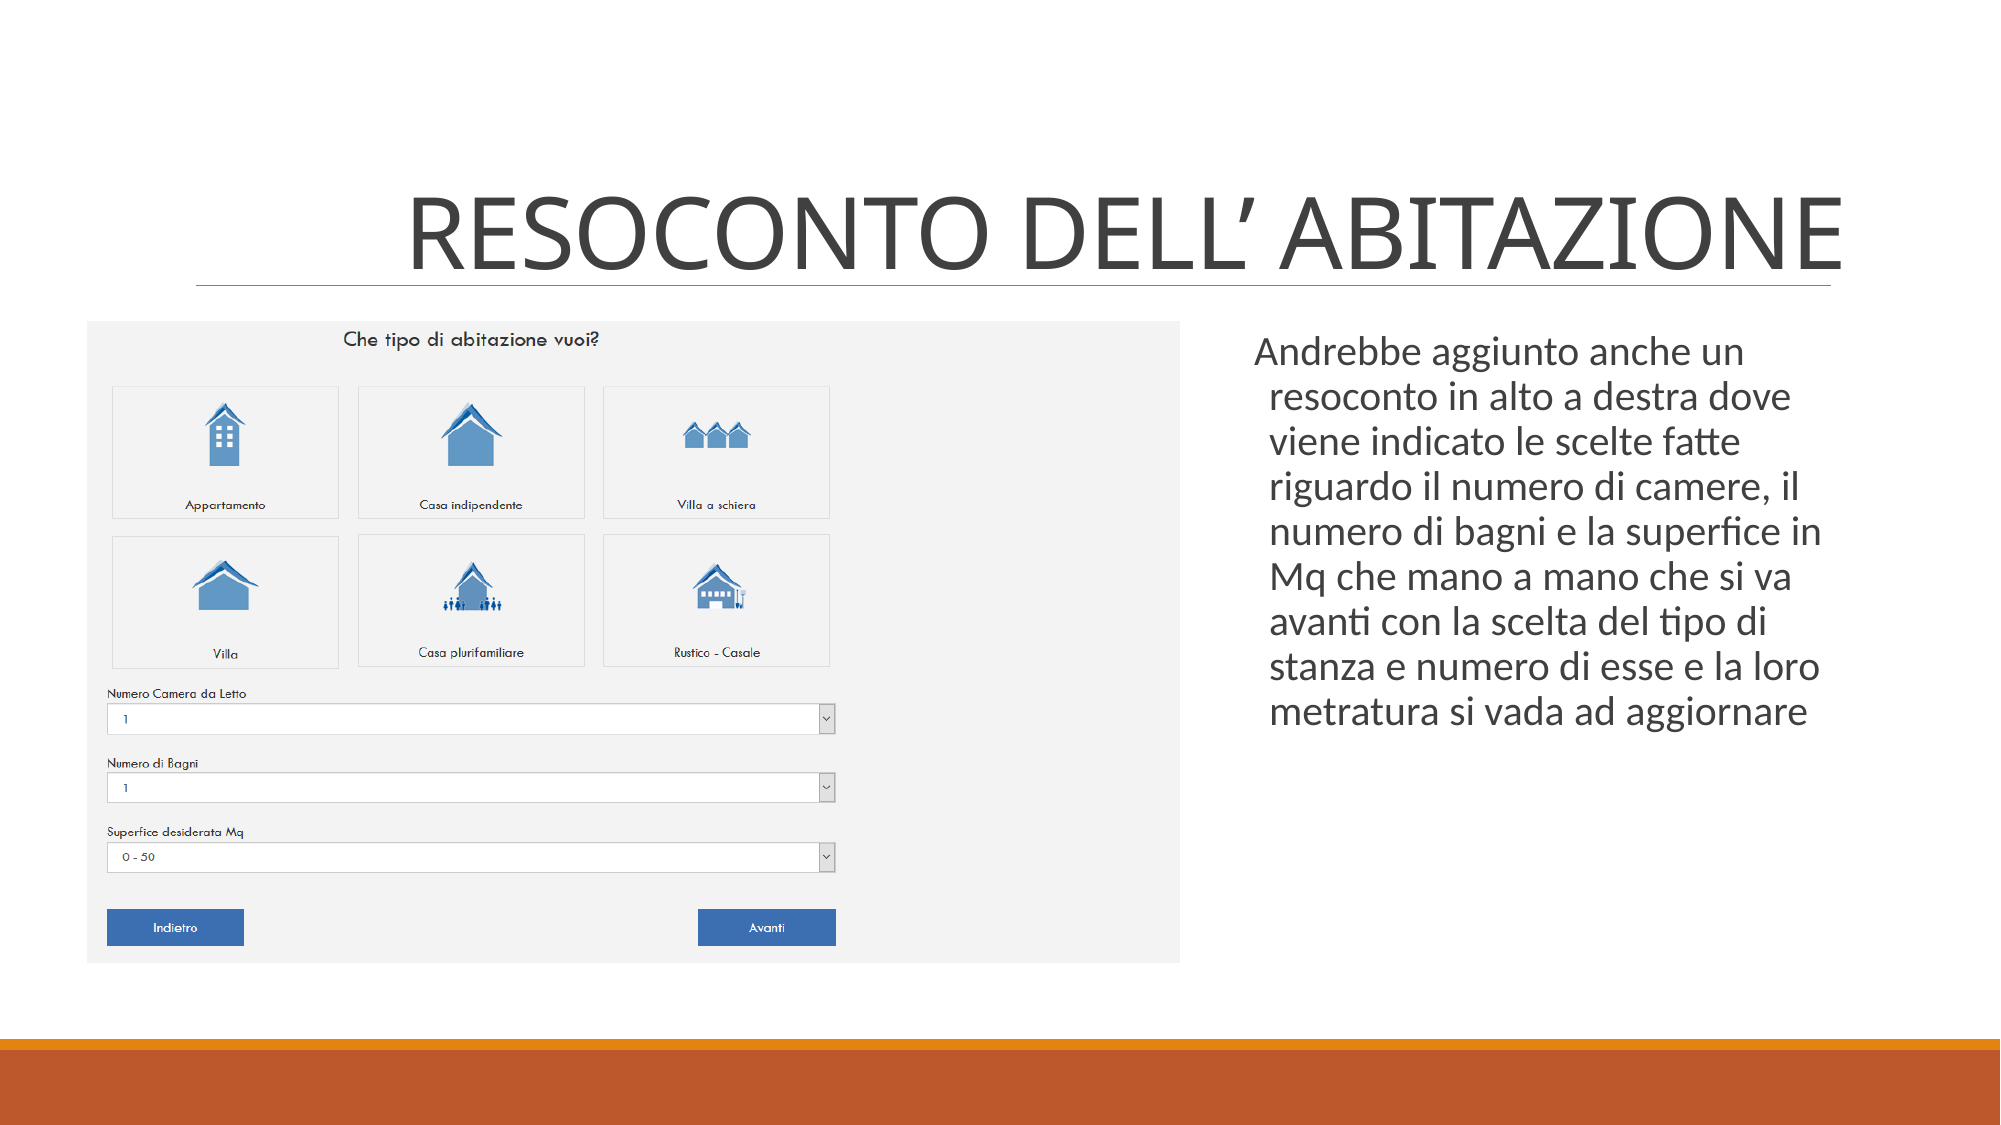

RESOCONTO DELL’ ABITAZIONE
# Andrebbe aggiunto anche un resoconto in alto a destra dove viene indicato le scelte fatte riguardo il numero di camere, il numero di bagni e la superfice in Mq che mano a mano che si va avanti con la scelta del tipo di stanza e numero di esse e la loro metratura si vada ad aggiornare